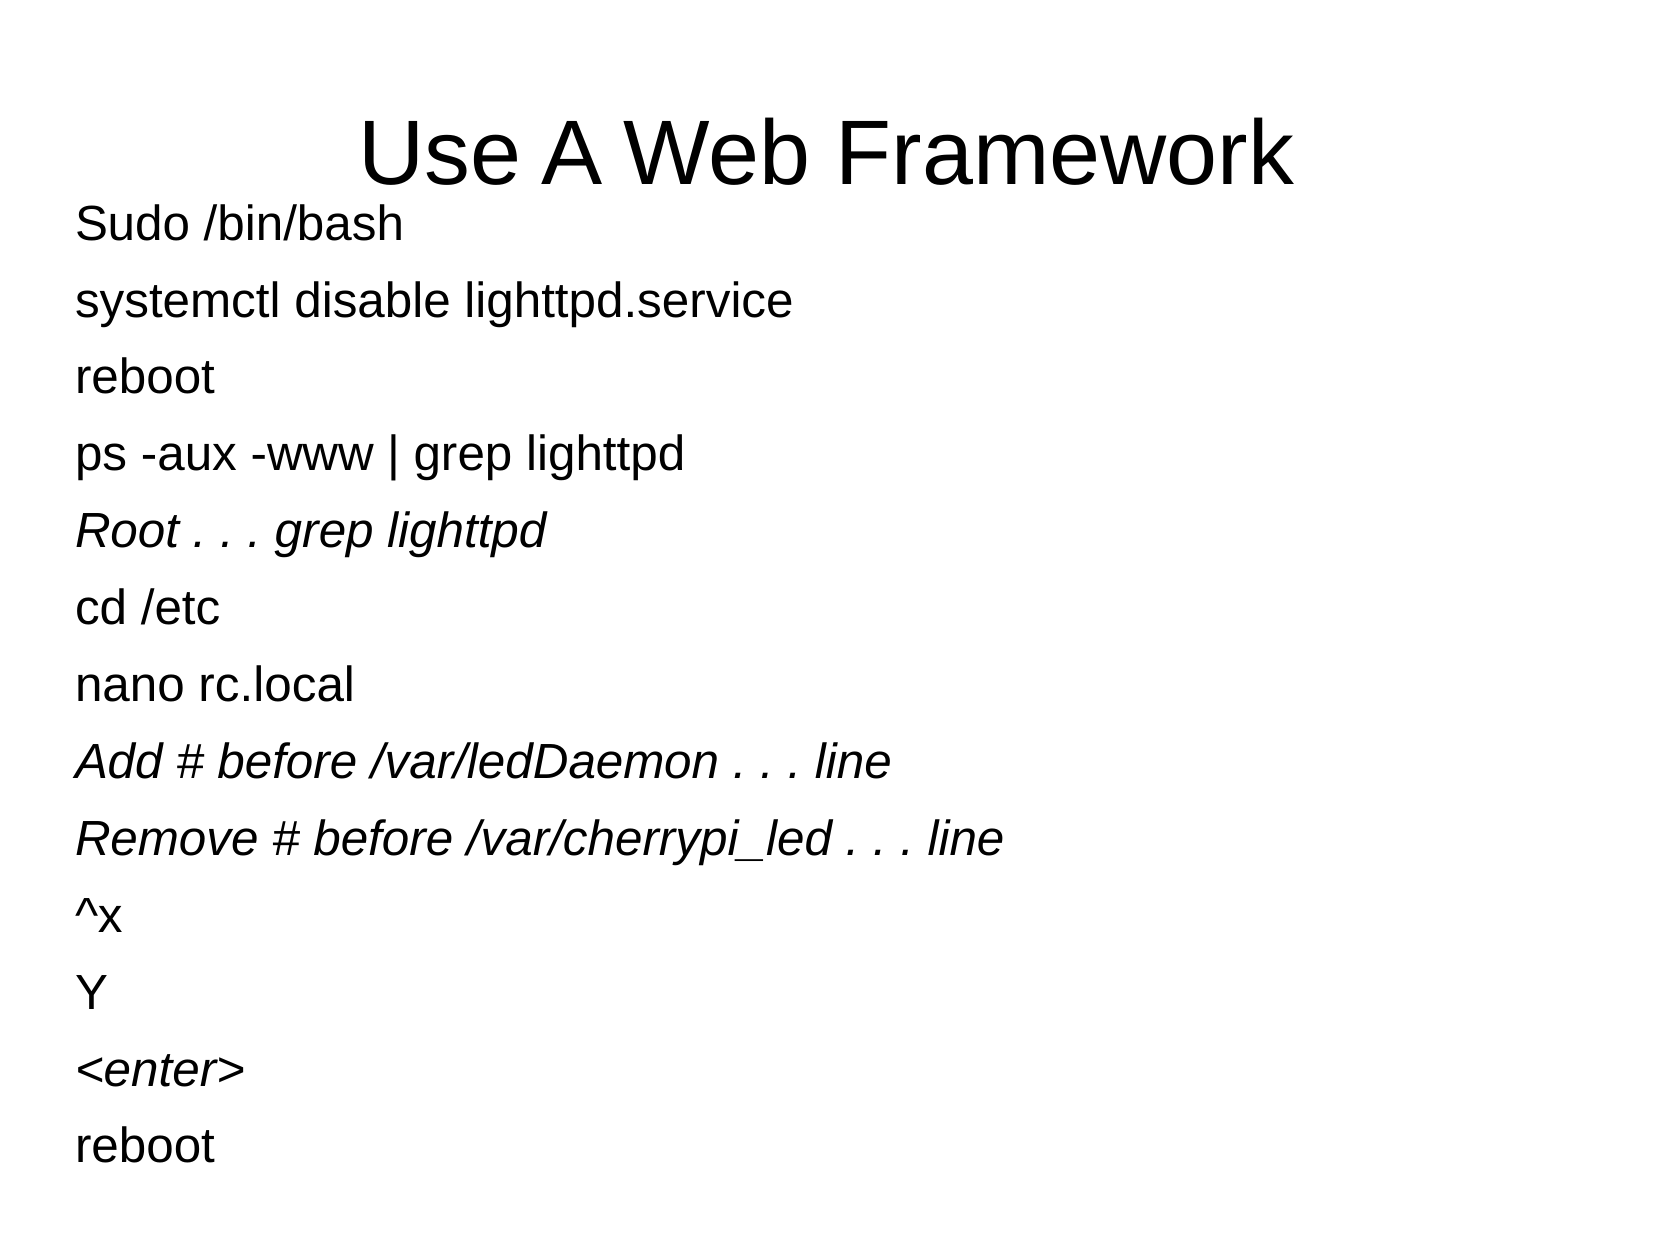

# Use A Web Framework
Sudo /bin/bash
systemctl disable lighttpd.service
reboot
ps -aux -www | grep lighttpd
Root . . . grep lighttpd
cd /etc
nano rc.local
Add # before /var/ledDaemon . . . line
Remove # before /var/cherrypi_led . . . line
^x
Y
<enter>
reboot